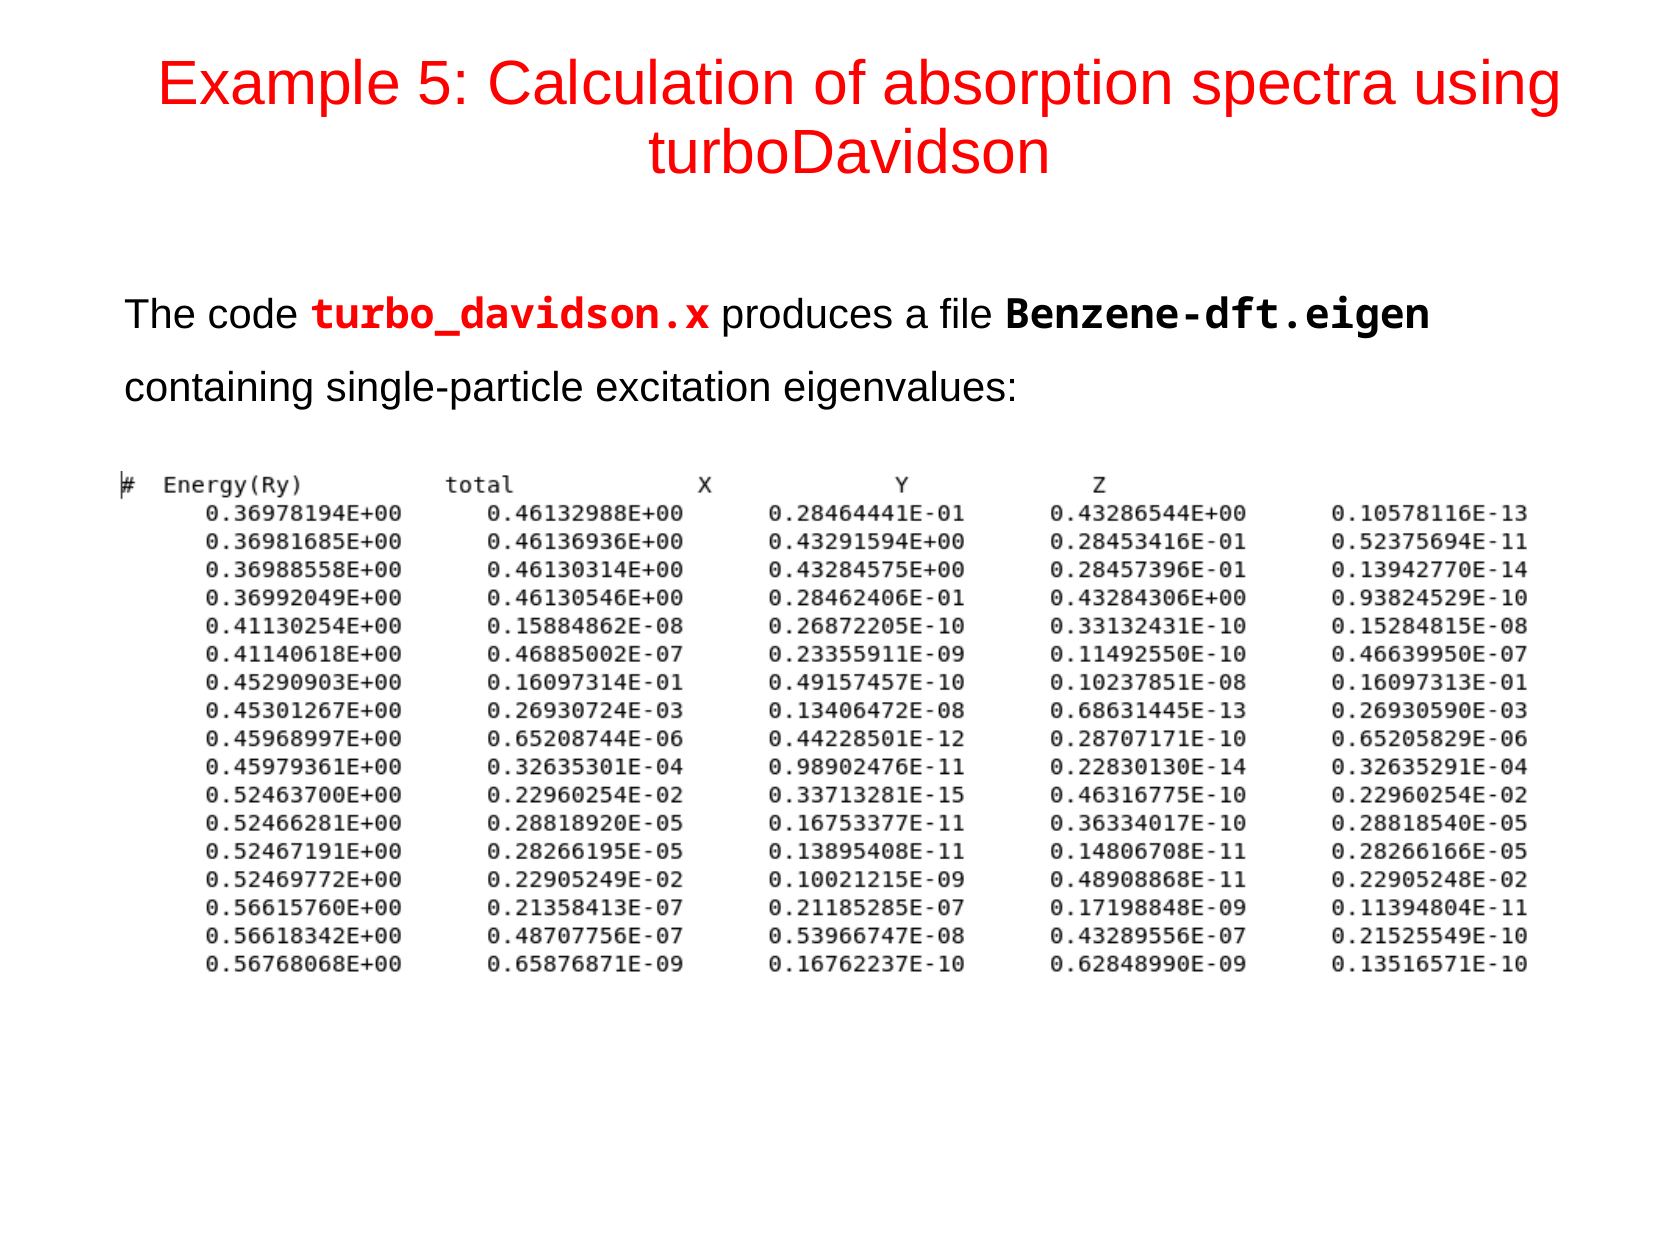

Example 5: Calculation of absorption spectra using turboDavidson
# The code turbo_davidson.x produces a file Benzene-dft.eigen containing single-particle excitation eigenvalues: